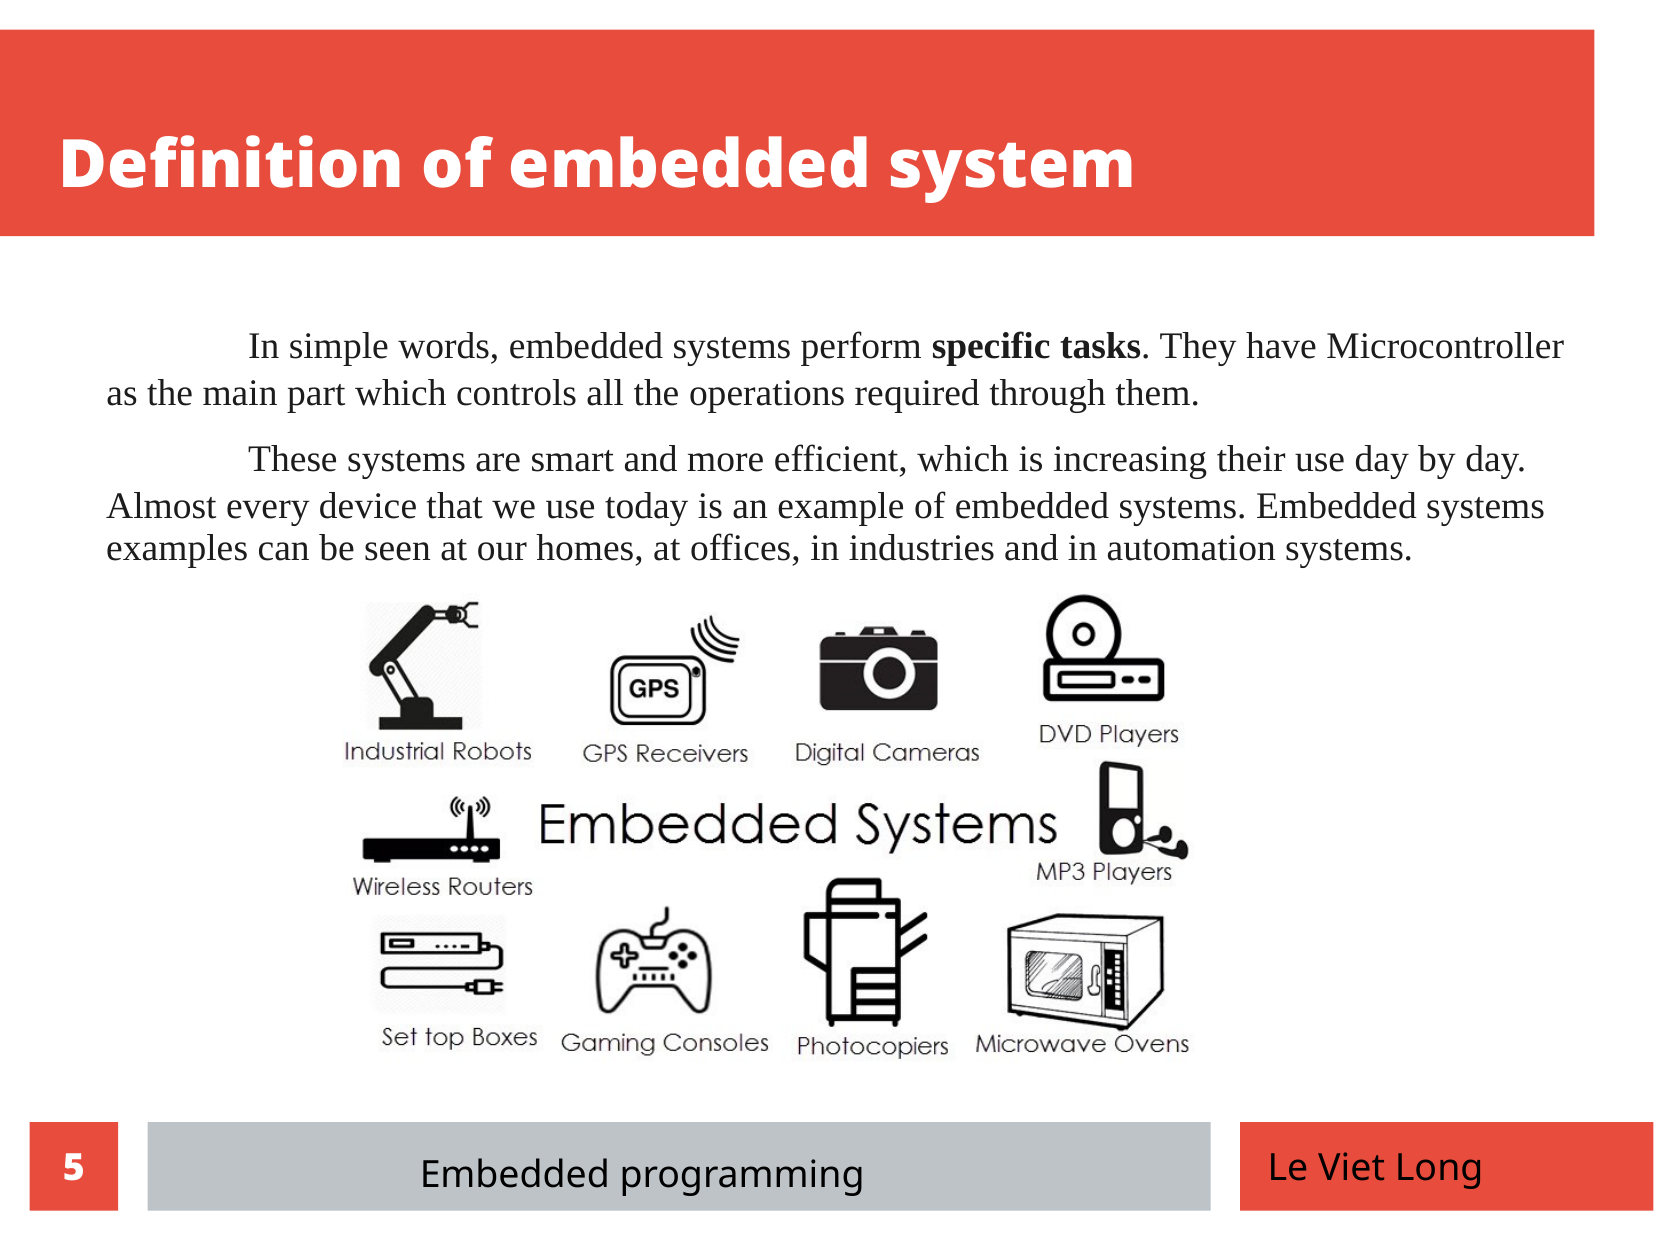

# Definition of embedded system
In simple words, embedded systems perform specific tasks. They have Microcontroller
 as the main part which controls all the operations required through them.
These systems are smart and more efficient, which is increasing their use day by day.
Almost every device that we use today is an example of embedded systems. Embedded systems examples can be seen at our homes, at offices, in industries and in automation systems.
5
Le Viet Long
Embedded programming